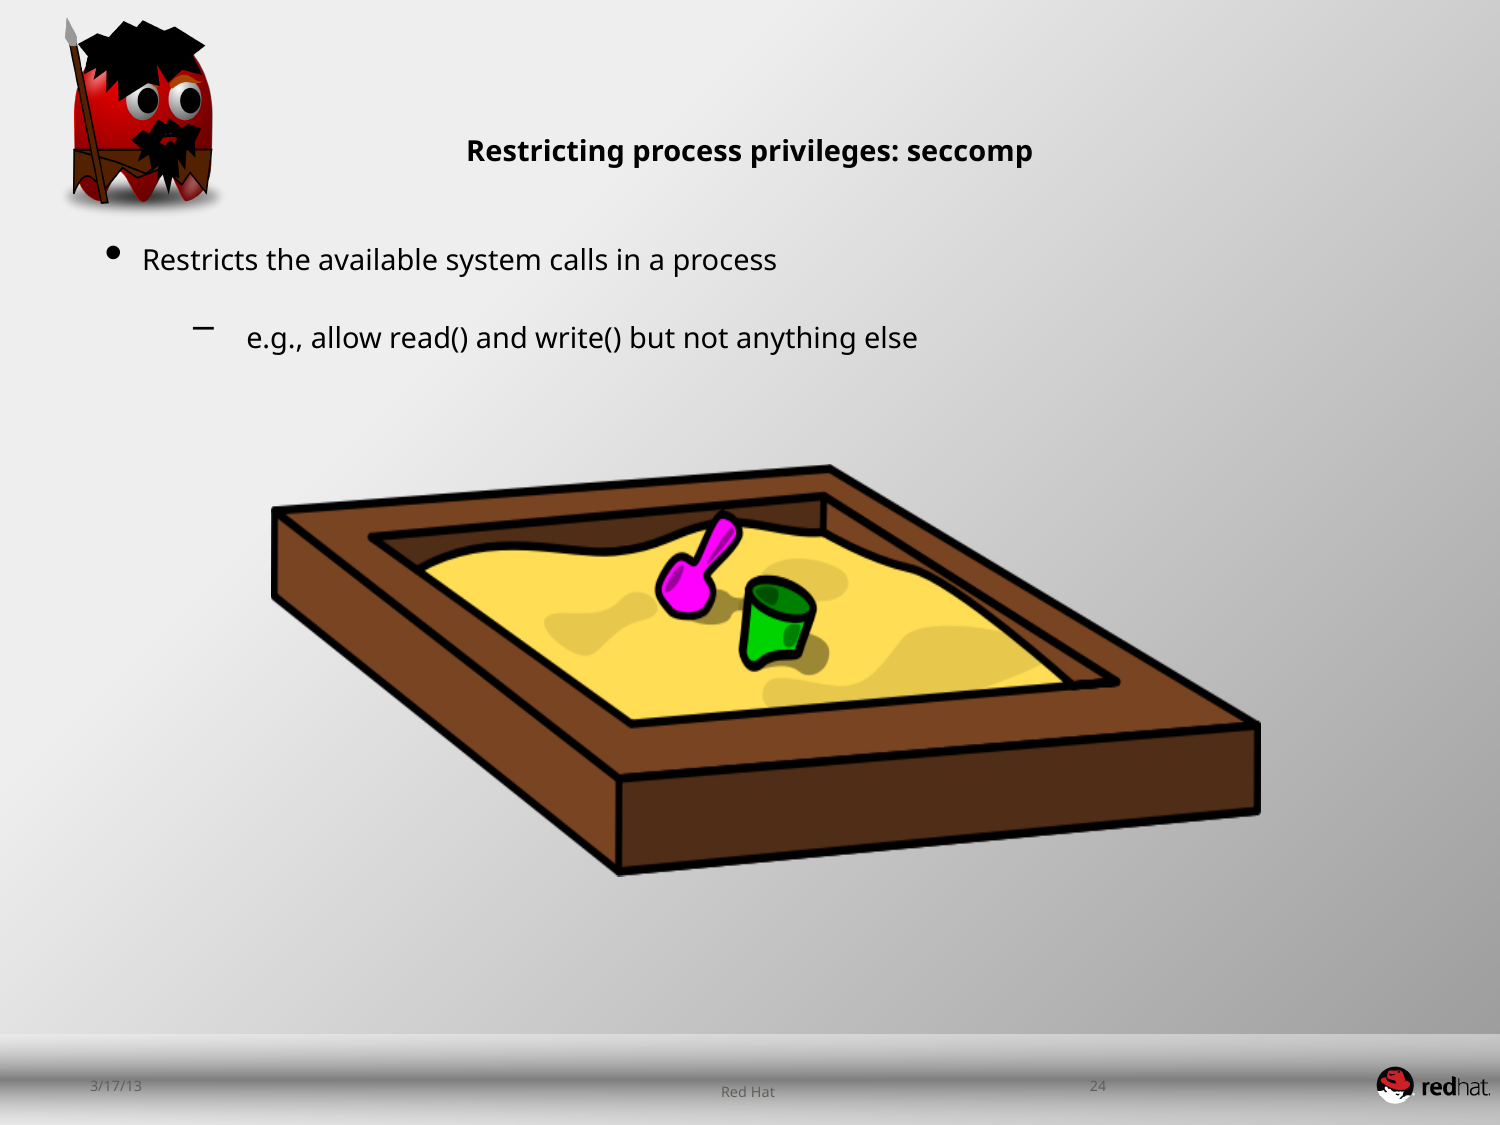

# Restricting process privileges: seccomp
Restricts the available system calls in a process
e.g., allow read() and write() but not anything else
3/17/13
Red Hat